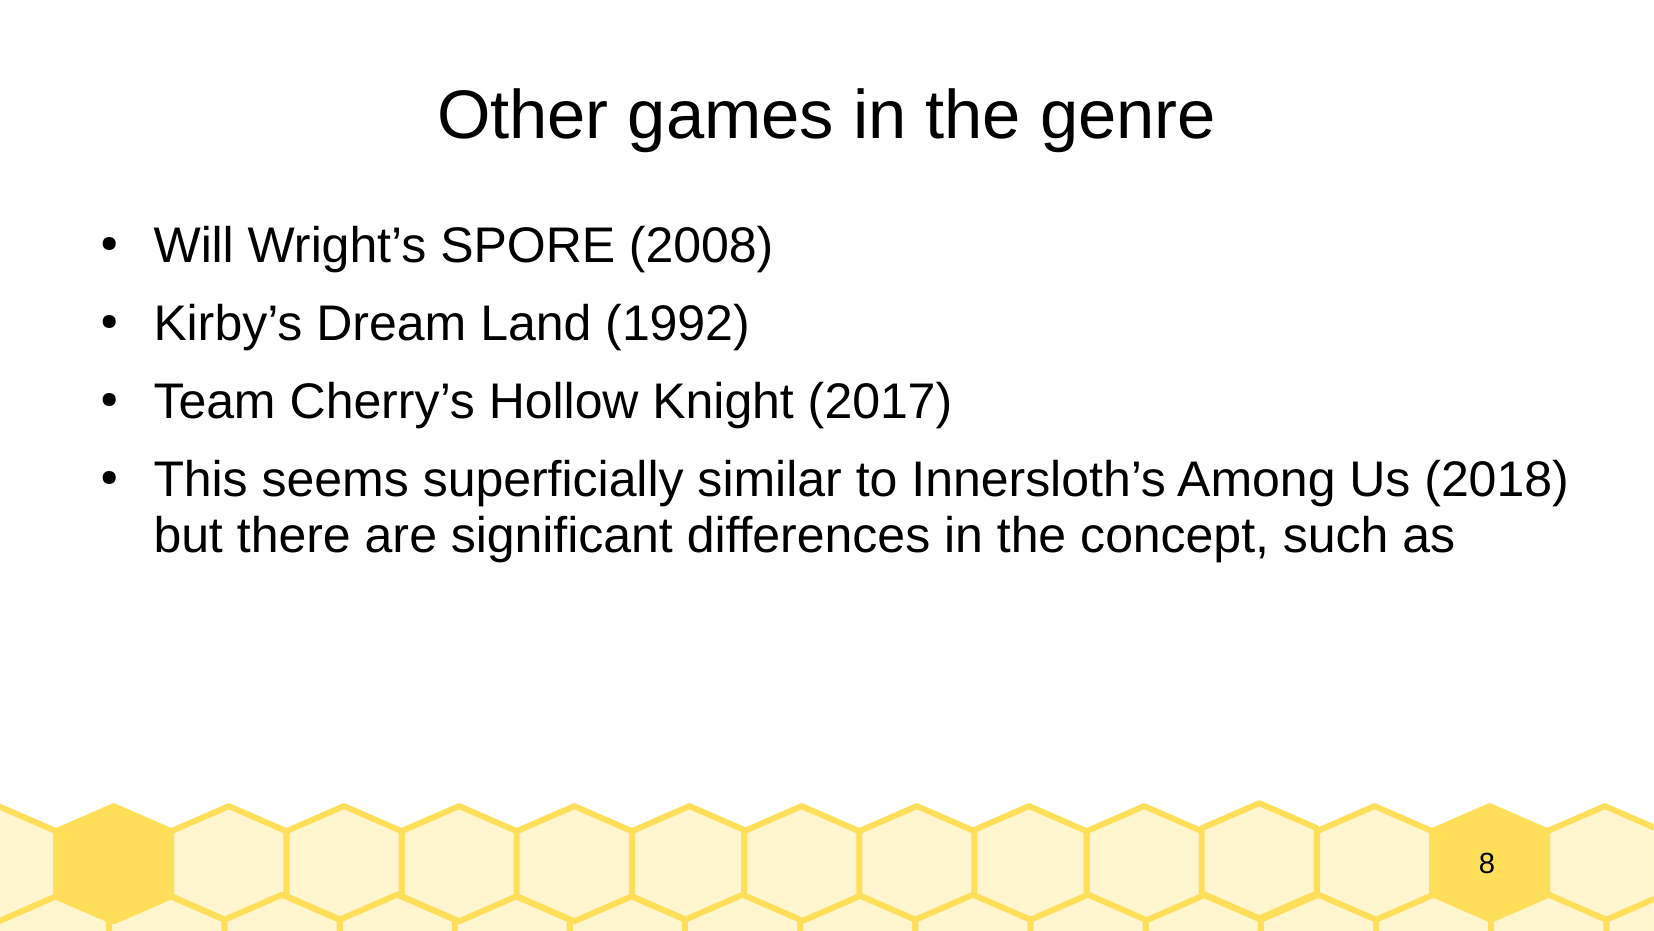

# Other games in the genre
Will Wright’s SPORE (2008)
Kirby’s Dream Land (1992)
Team Cherry’s Hollow Knight (2017)
This seems superficially similar to Innersloth’s Among Us (2018) but there are significant differences in the concept, such as